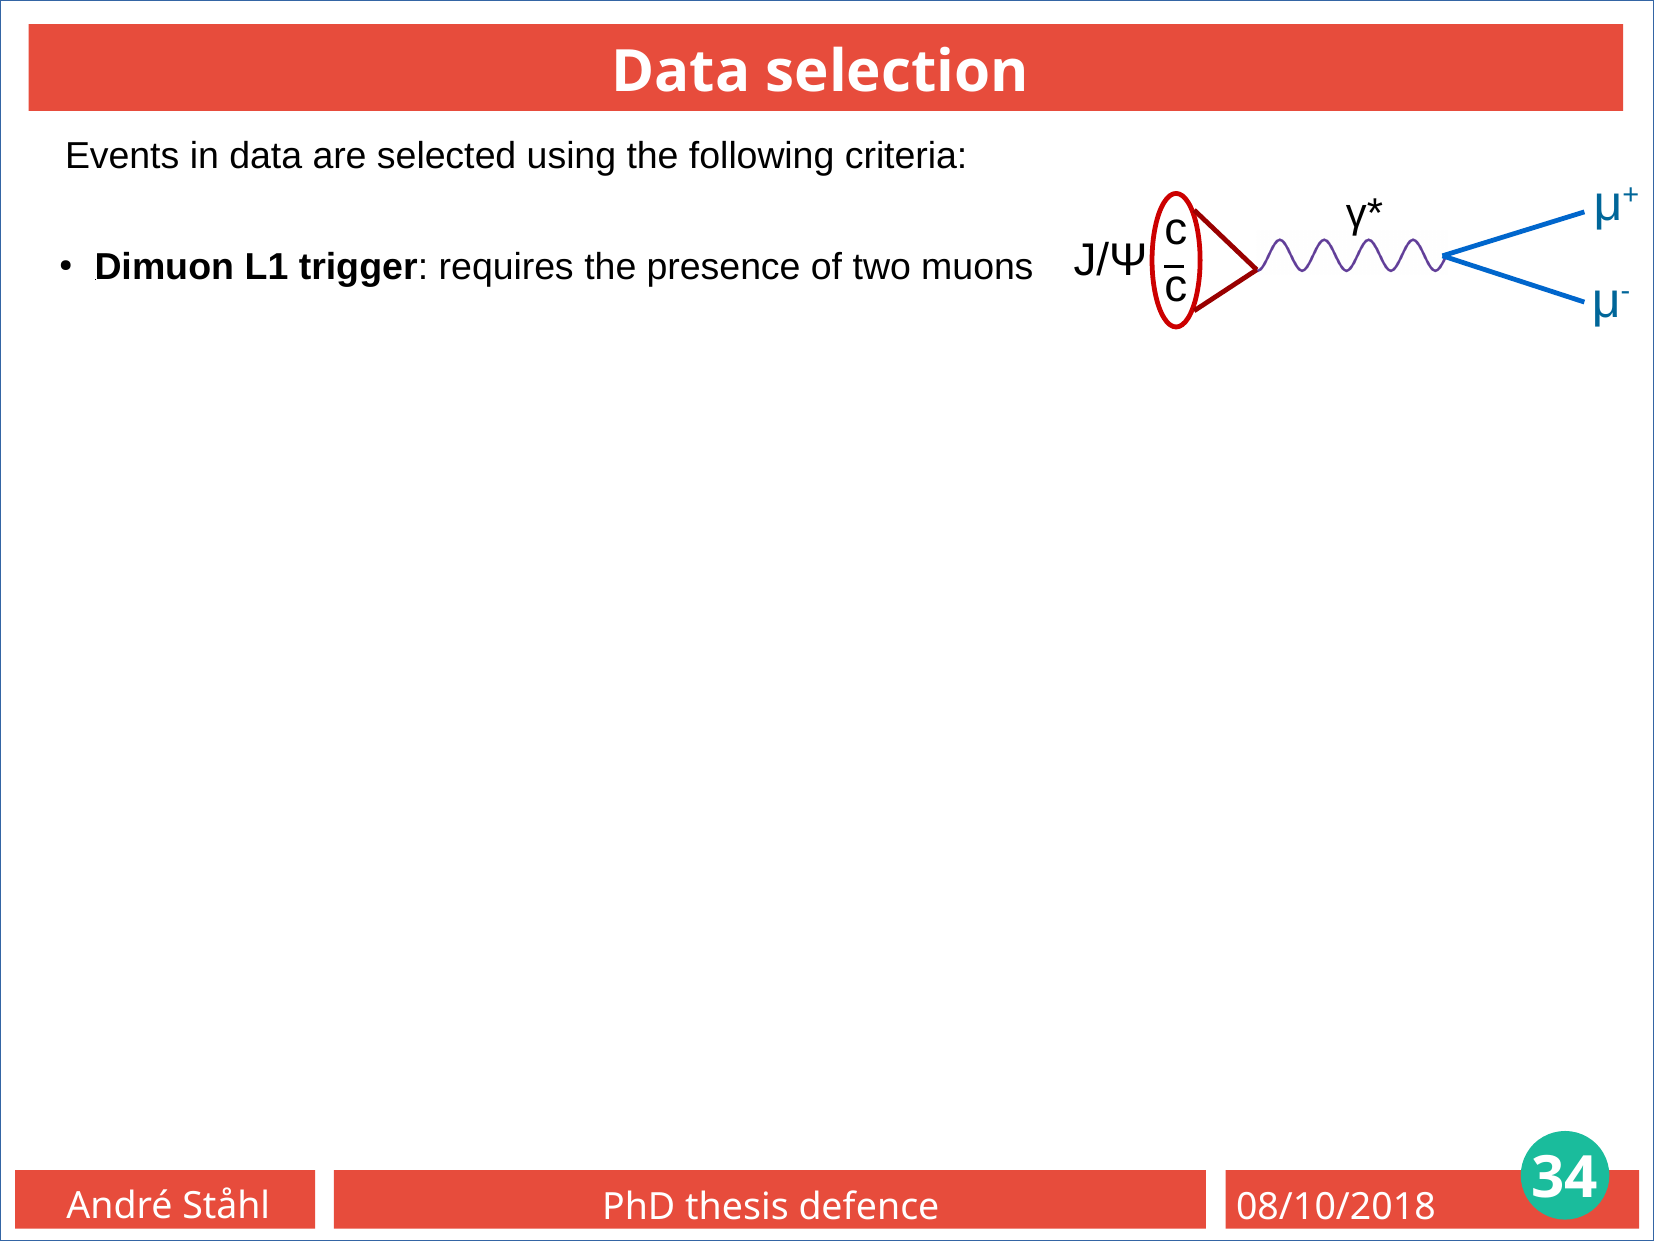

# Data selection
Events in data are selected using the following criteria:
μ+
γ*
μ-
c
J/Ψ
c
Dimuon L1 trigger: requires the presence of two muons
34
08/10/2018